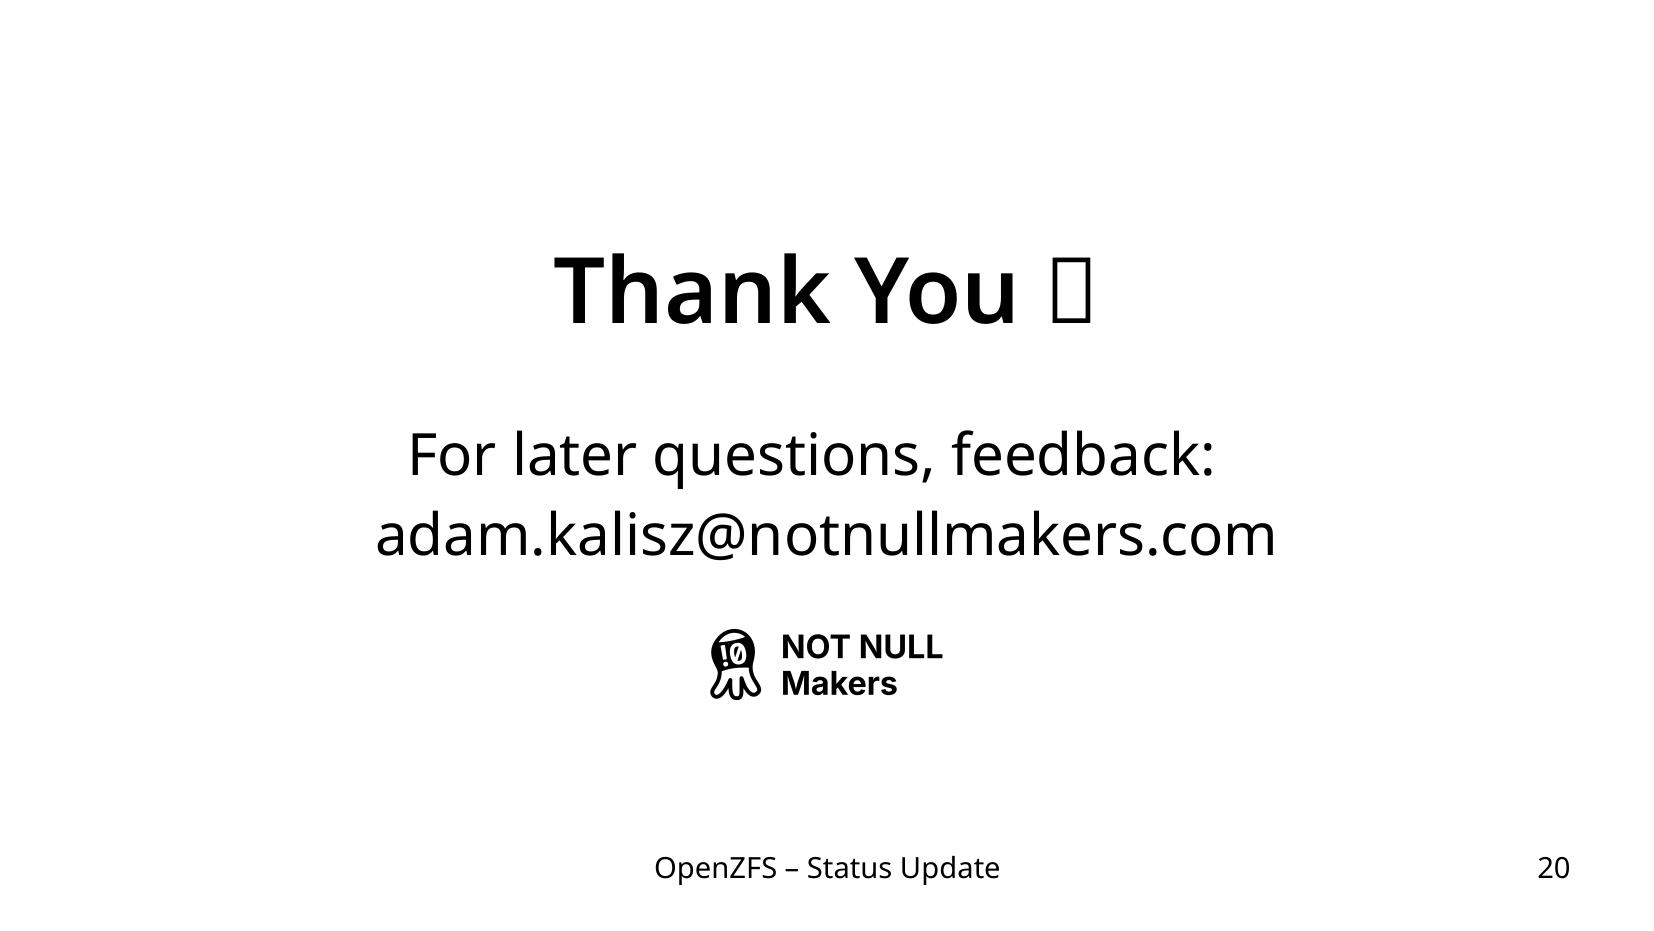

# Thank You 🎉
For later questions, feedback:
adam.kalisz@notnullmakers.com
OpenZFS – Status Update
20